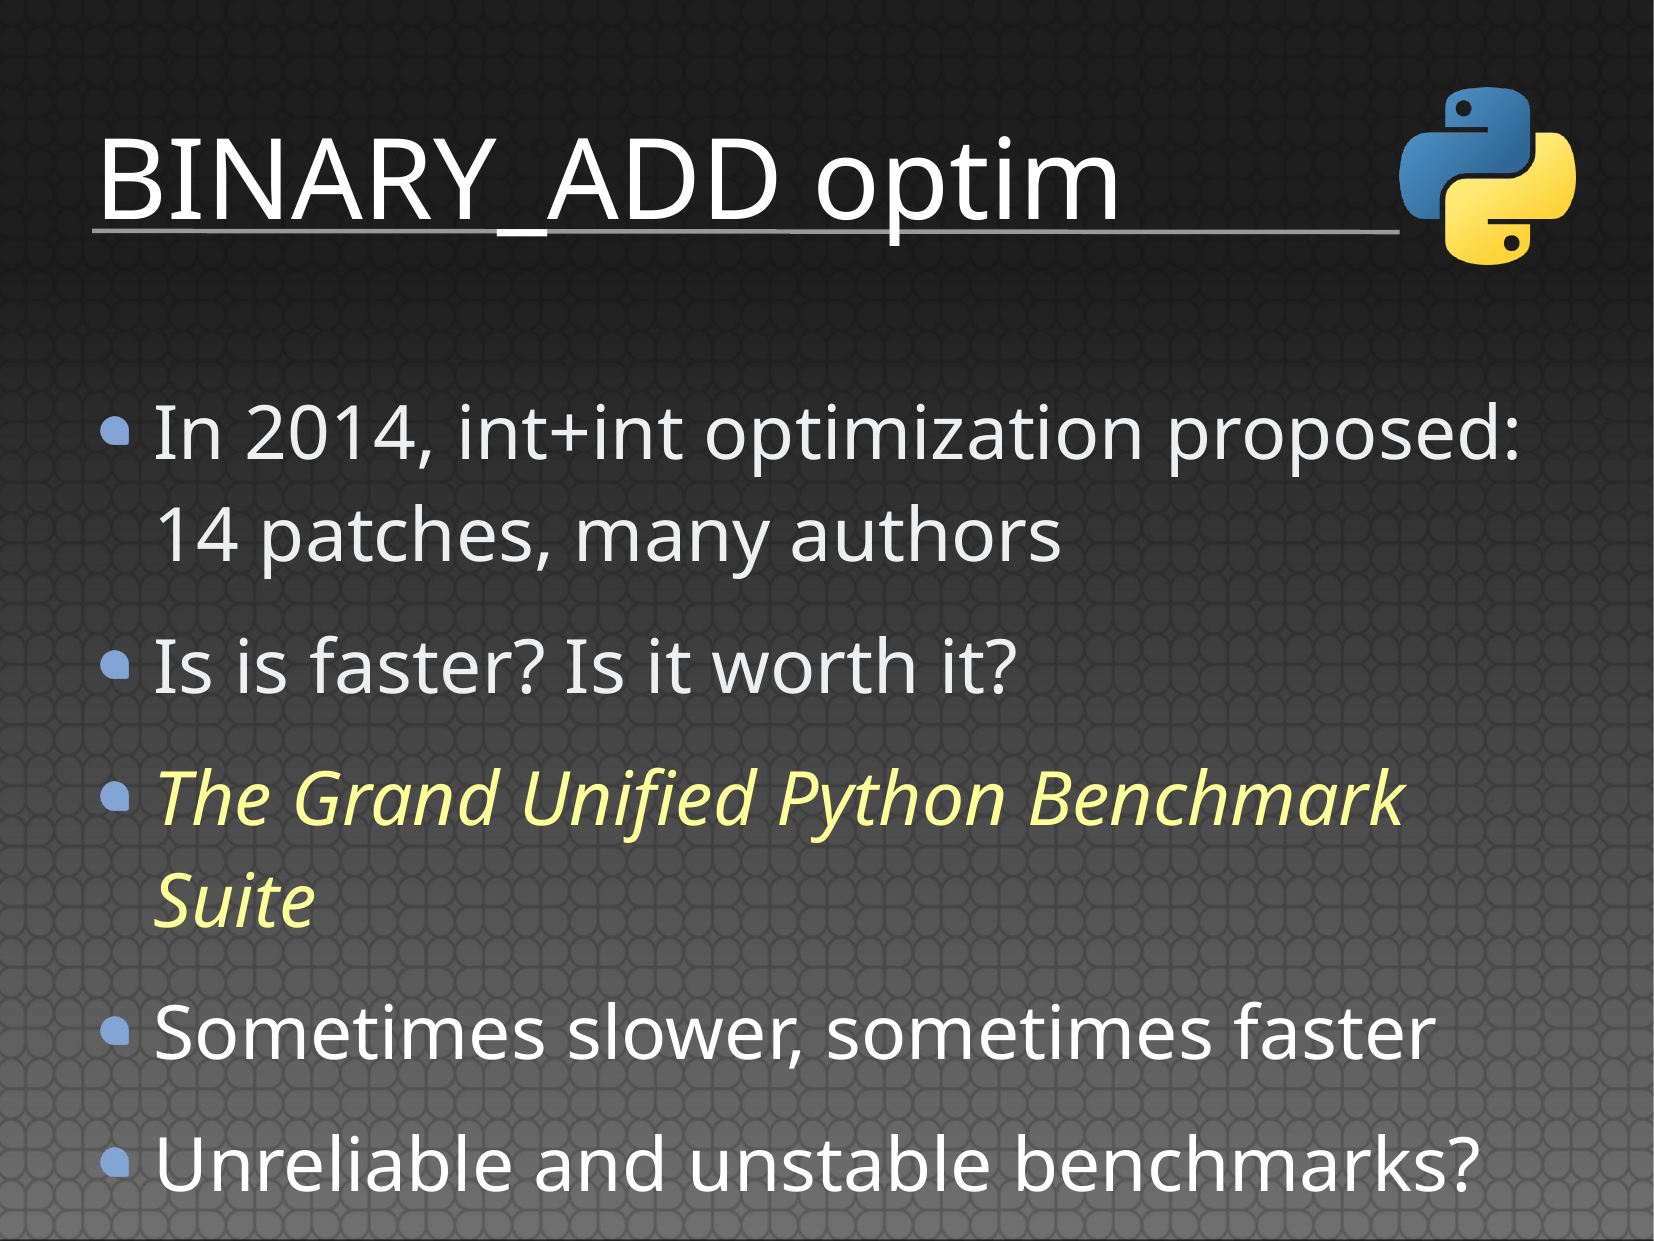

BINARY_ADD optim
# In 2014, int+int optimization proposed: 14 patches, many authors
Is is faster? Is it worth it?
The Grand Unified Python Benchmark Suite
Sometimes slower, sometimes faster
Unreliable and unstable benchmarks?